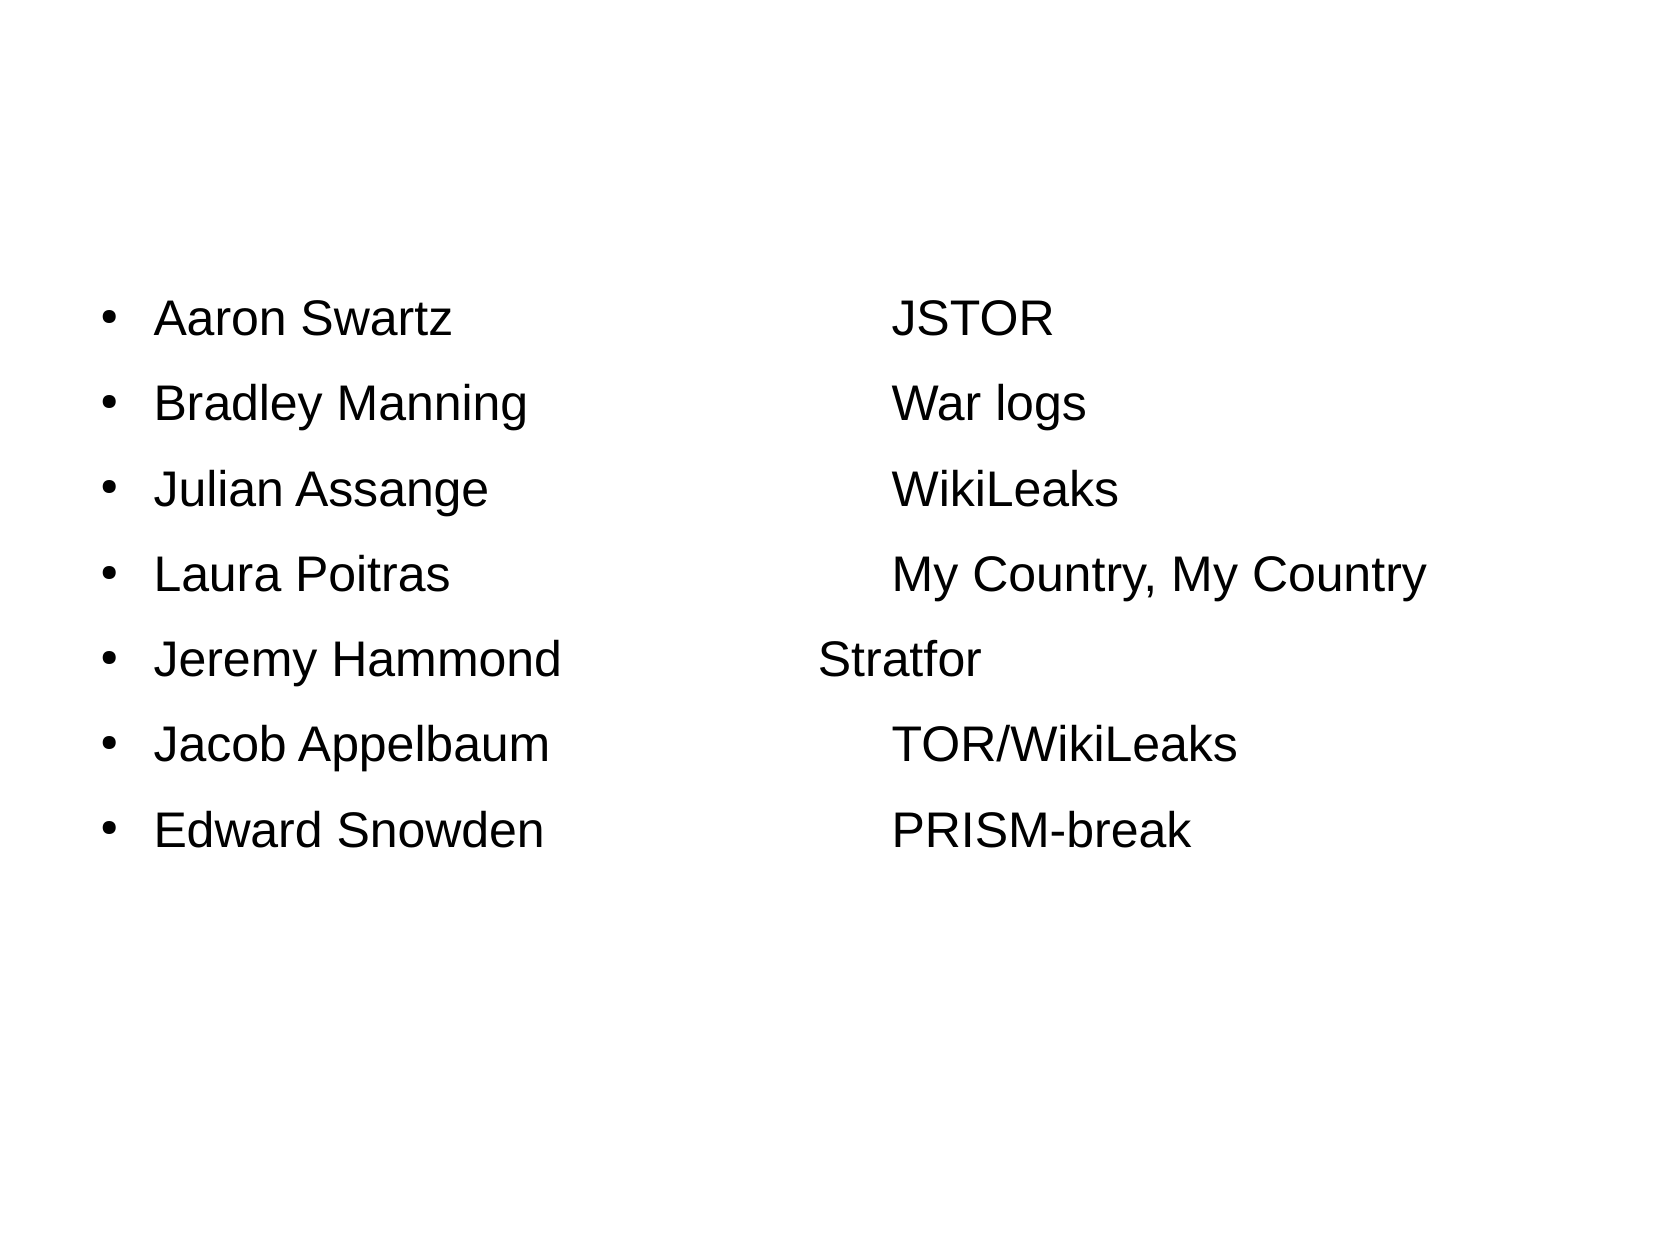

# Aaron Swartz						JSTOR
Bradley Manning					War logs
Julian Assange						WikiLeaks
Laura Poitras						My Country, My Country
Jeremy Hammond				Stratfor
Jacob Appelbaum					TOR/WikiLeaks
Edward Snowden					PRISM-break